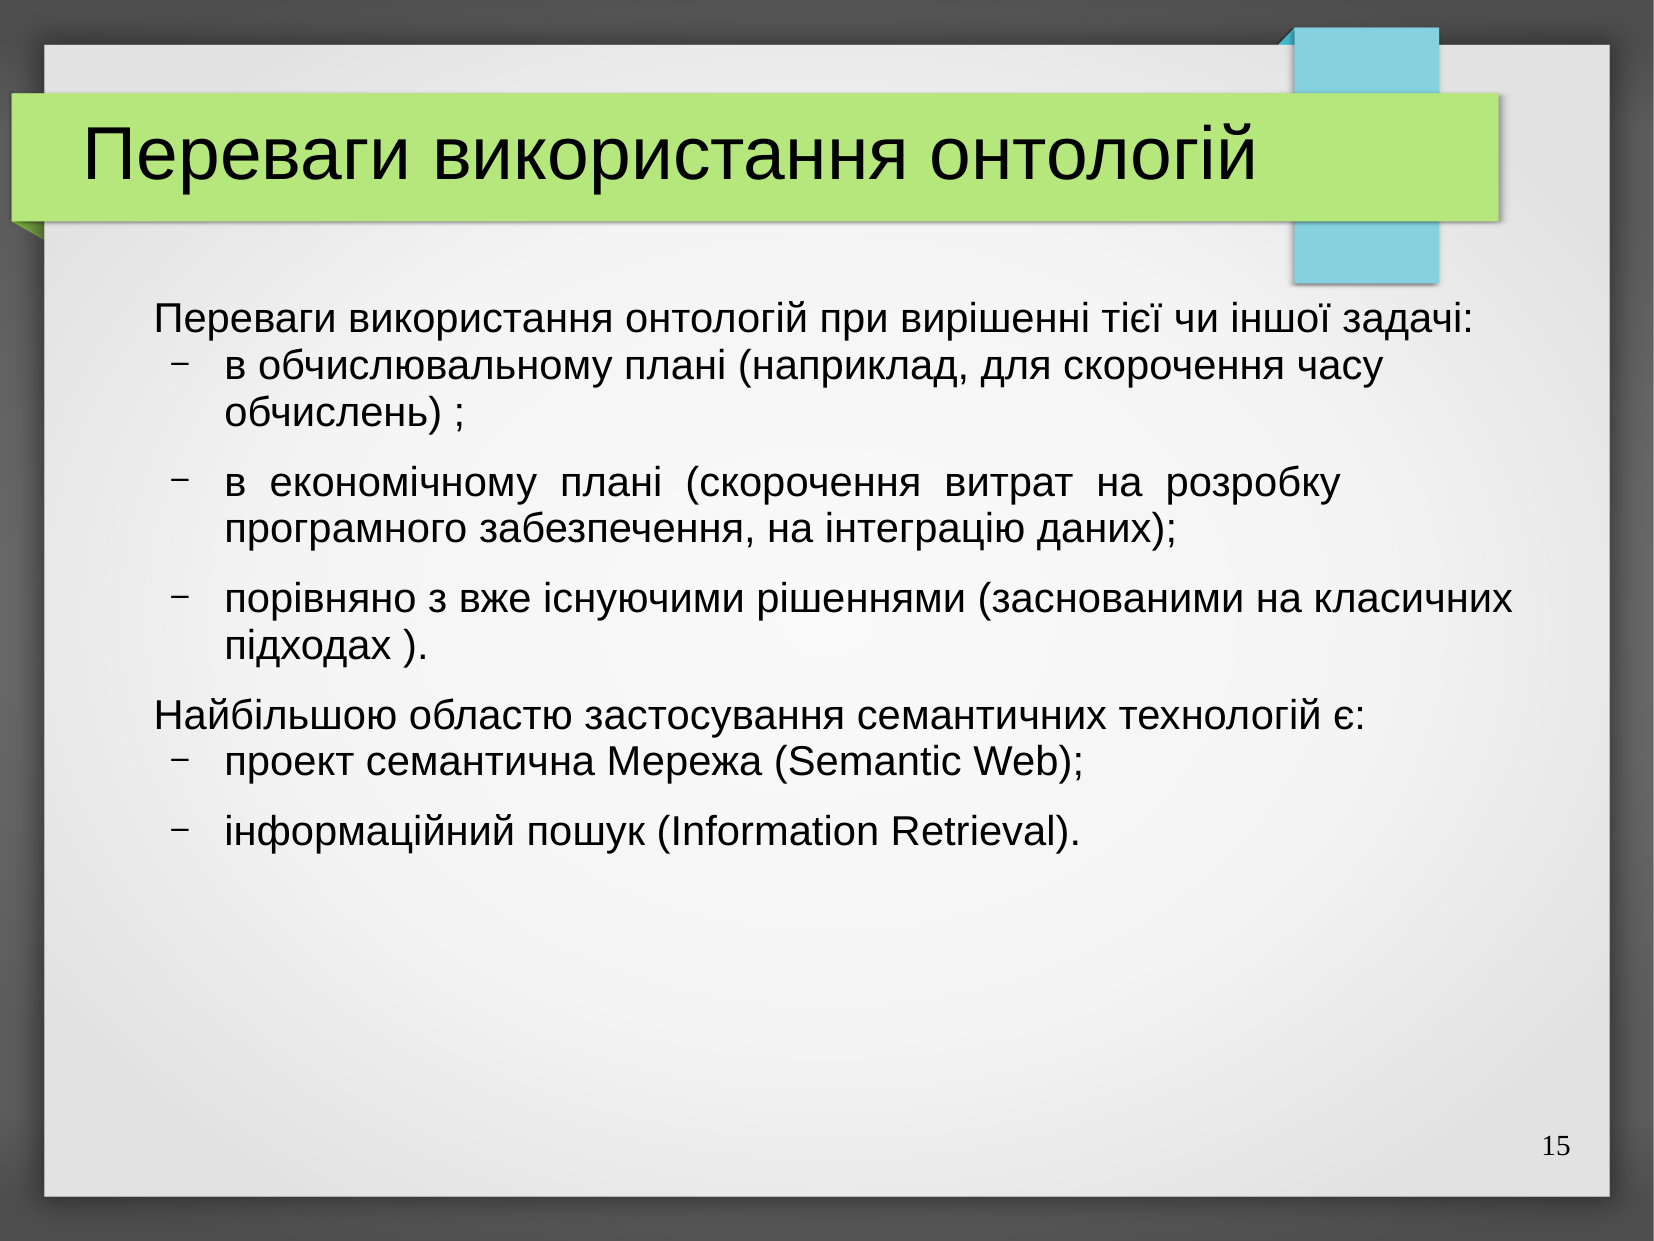

# Переваги використання онтологій
Переваги використання онтологій при вирішенні тієї чи іншої задачі:
в обчислювальному плані (наприклад, для скорочення часу обчислень) ;
в економічному плані (скорочення витрат на розробку програмного забезпечення, на інтеграцію даних);
порівняно з вже існуючими рішеннями (заснованими на класичних підходах ).
Найбільшою областю застосування семантичних технологій є:
проект семантична Мережа (Semantic Web);
інформаційний пошук (Information Retrieval).
15